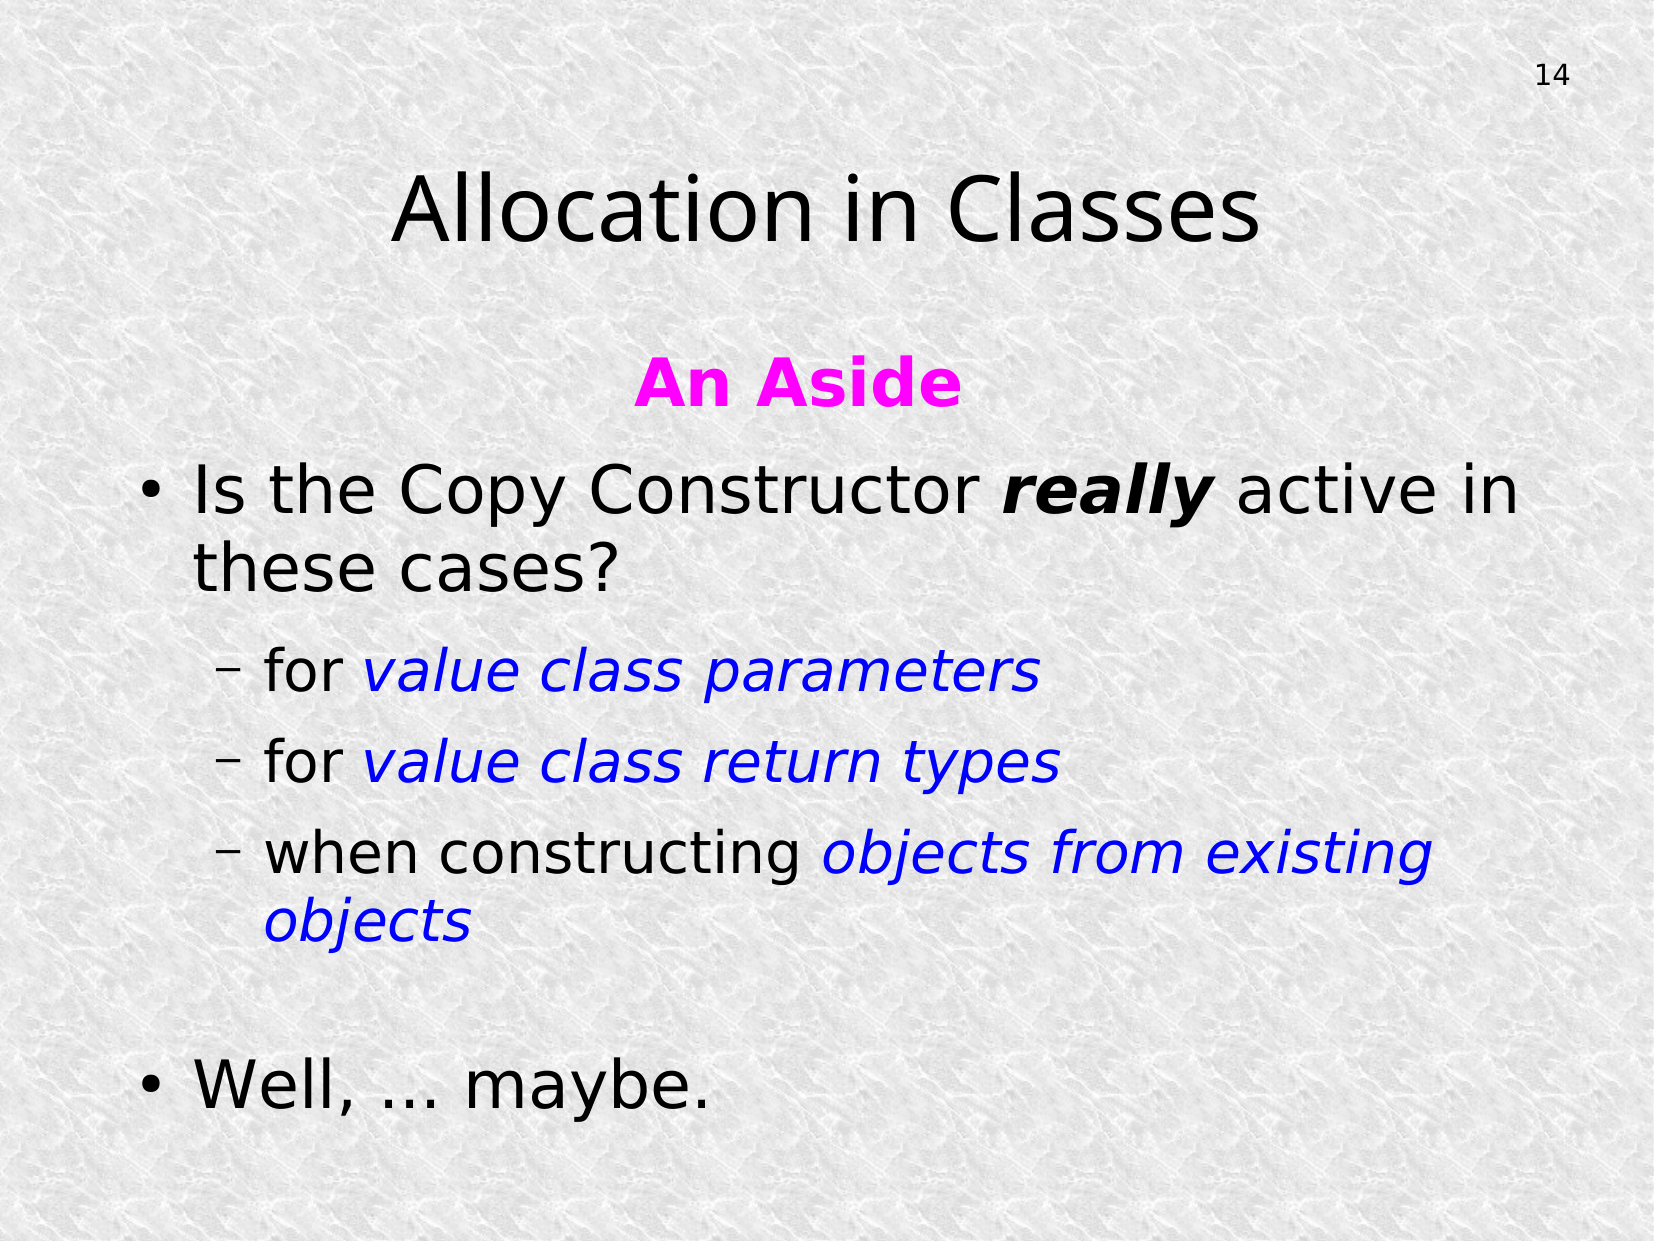

14
# Allocation in Classes
 An Aside
Is the Copy Constructor really active in these cases?
for value class parameters
for value class return types
when constructing objects from existing objects
Well, ... maybe.